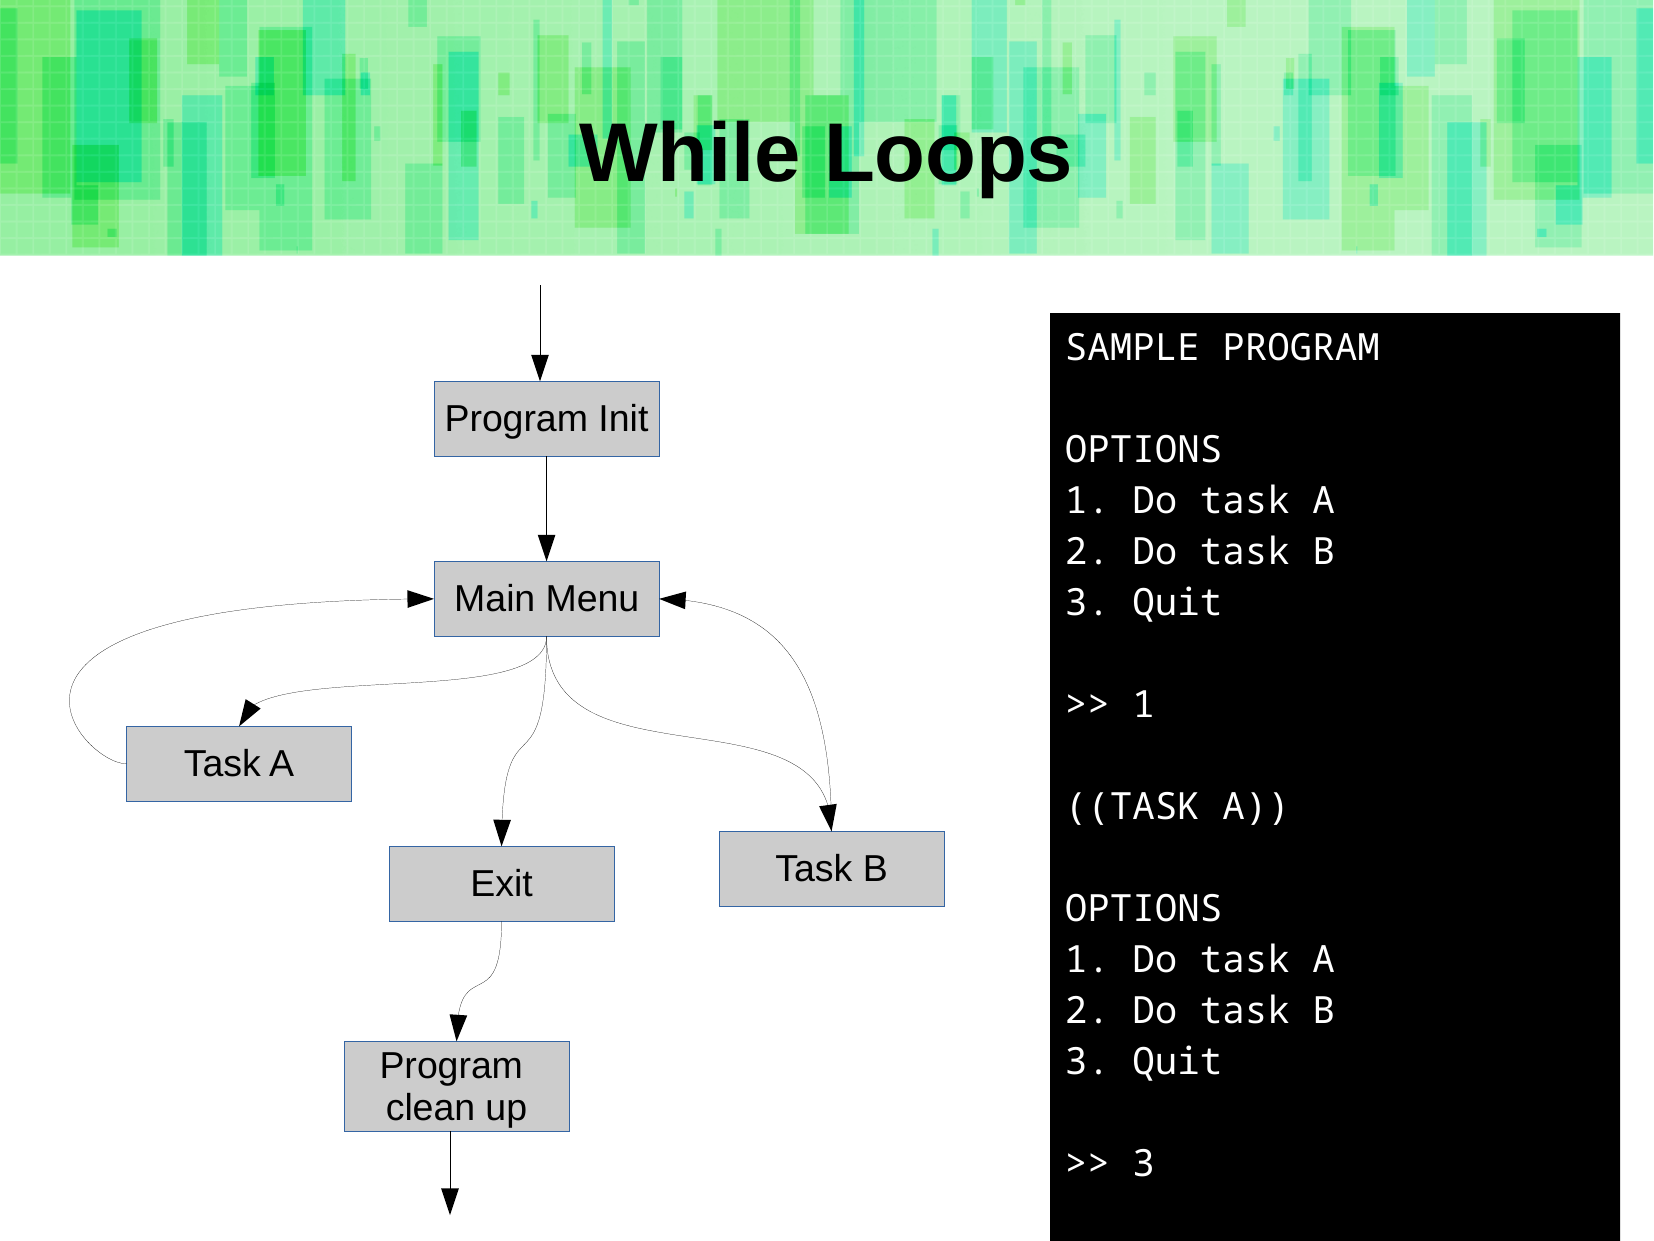

# While Loops
SAMPLE PROGRAM
OPTIONS
1. Do task A
2. Do task B
3. Quit
>> 1
((TASK A))
OPTIONS
1. Do task A
2. Do task B
3. Quit
>> 3
GOOD BYE
Program Init
Main Menu
Task A
Task B
Exit
Program
clean up